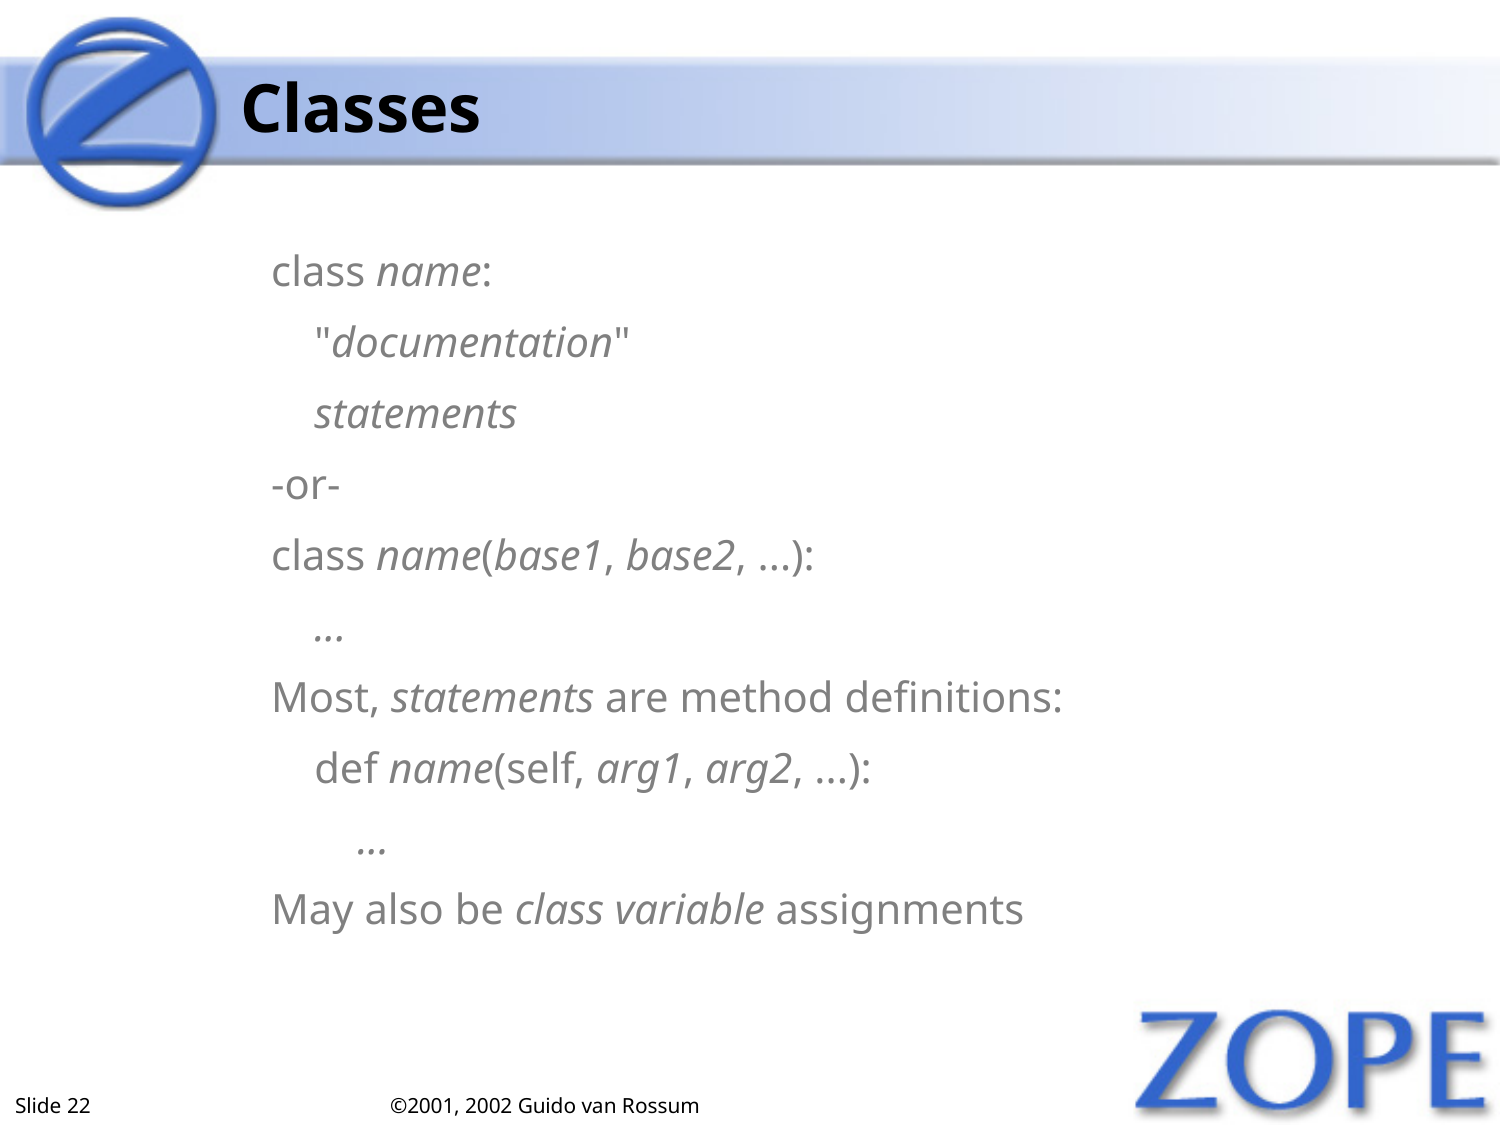

# Classes
class name:
 "documentation"
 statements
-or-
class name(base1, base2, ...):
 ...
Most, statements are method definitions:
 def name(self, arg1, arg2, ...):
 ...
May also be class variable assignments